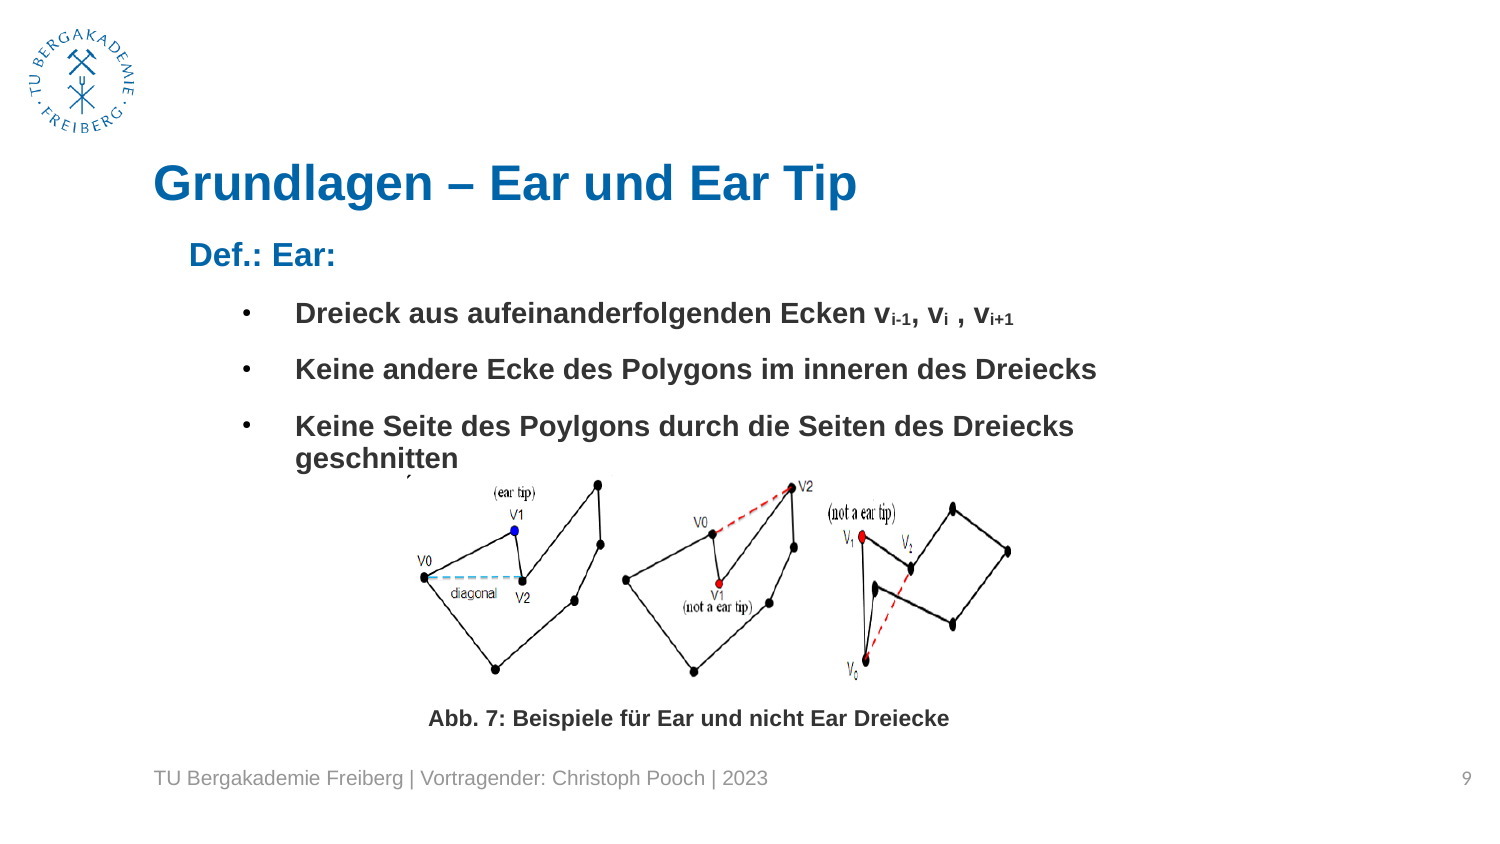

Grundlagen – Ear und Ear Tip
# Def.: Ear:
Dreieck aus aufeinanderfolgenden Ecken vi-1, vi , vi+1
Keine andere Ecke des Polygons im inneren des Dreiecks
Keine Seite des Poylgons durch die Seiten des Dreiecks geschnitten
Abb. 7: Beispiele für Ear und nicht Ear Dreiecke
TU Bergakademie Freiberg | Vortragender: Christoph Pooch | 2023